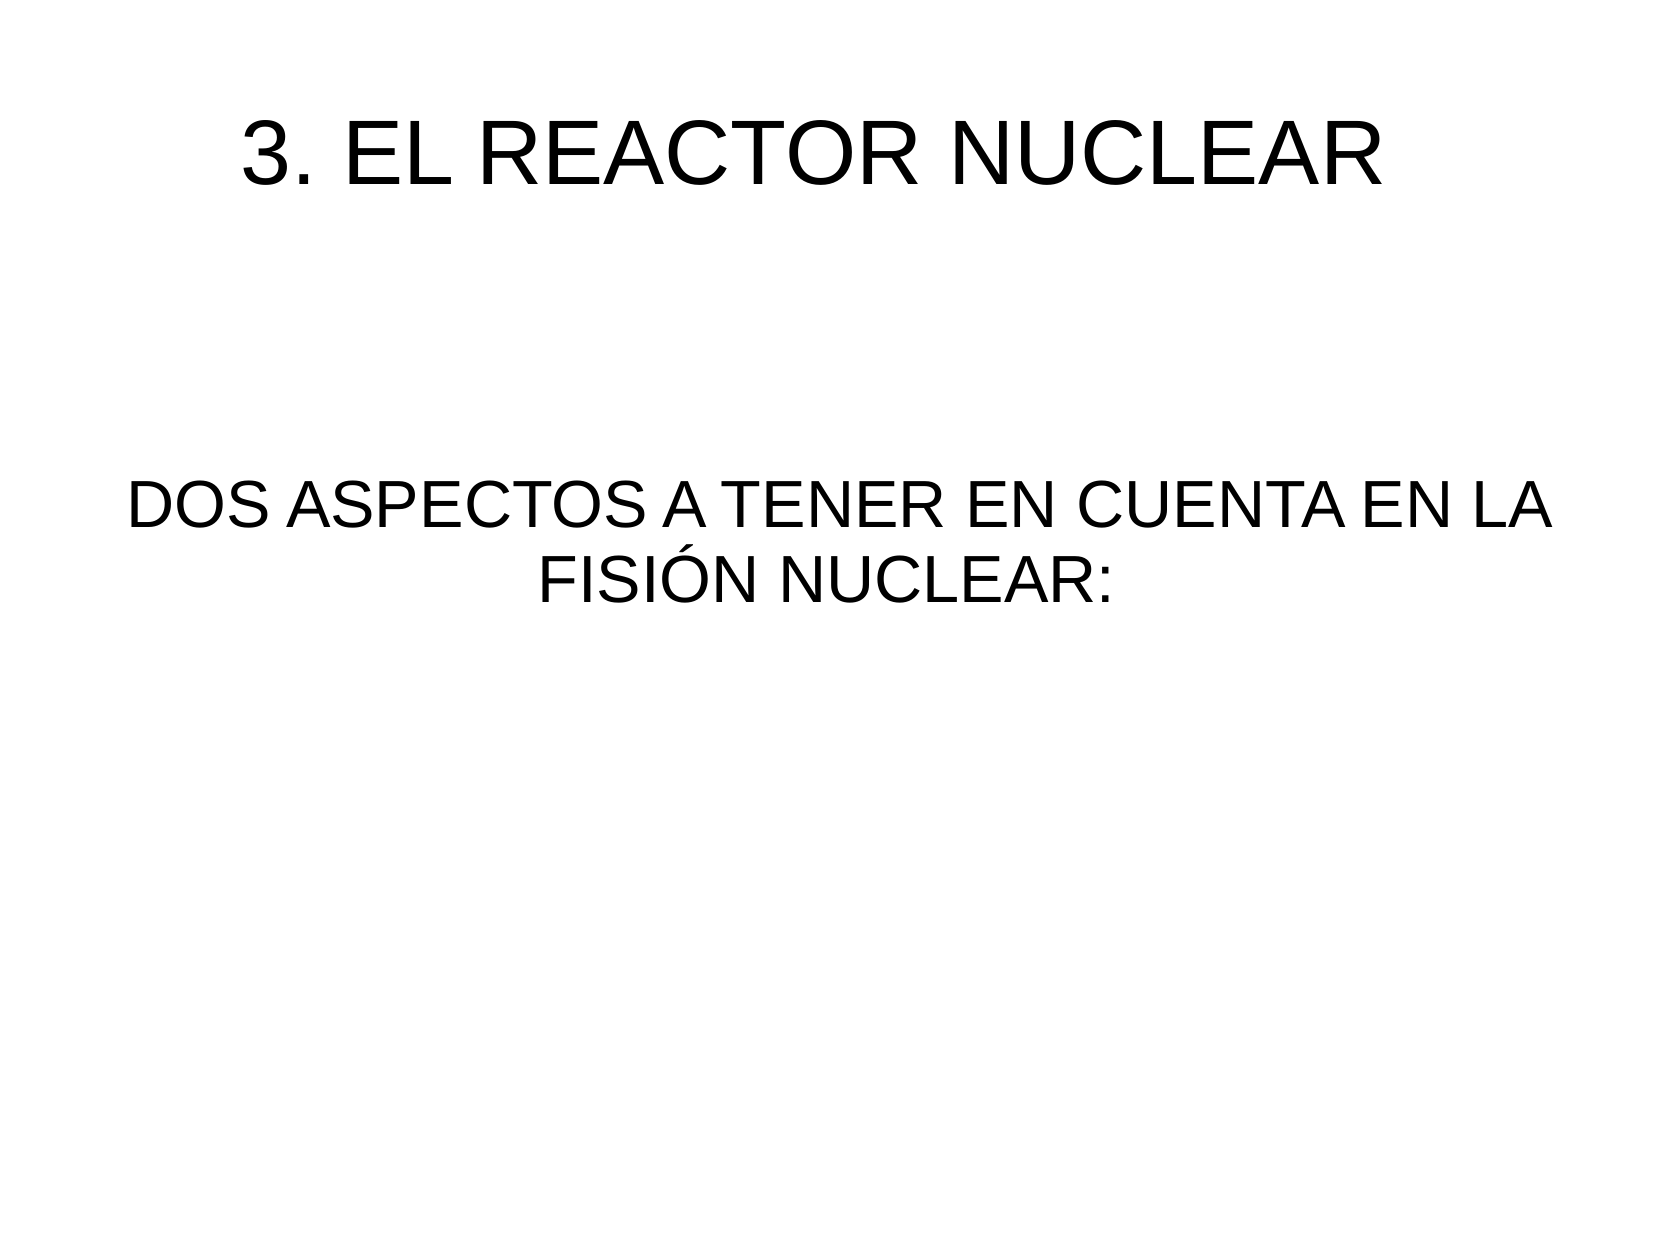

DOS ASPECTOS A TENER EN CUENTA EN LA FISIÓN NUCLEAR:
# 3. EL REACTOR NUCLEAR